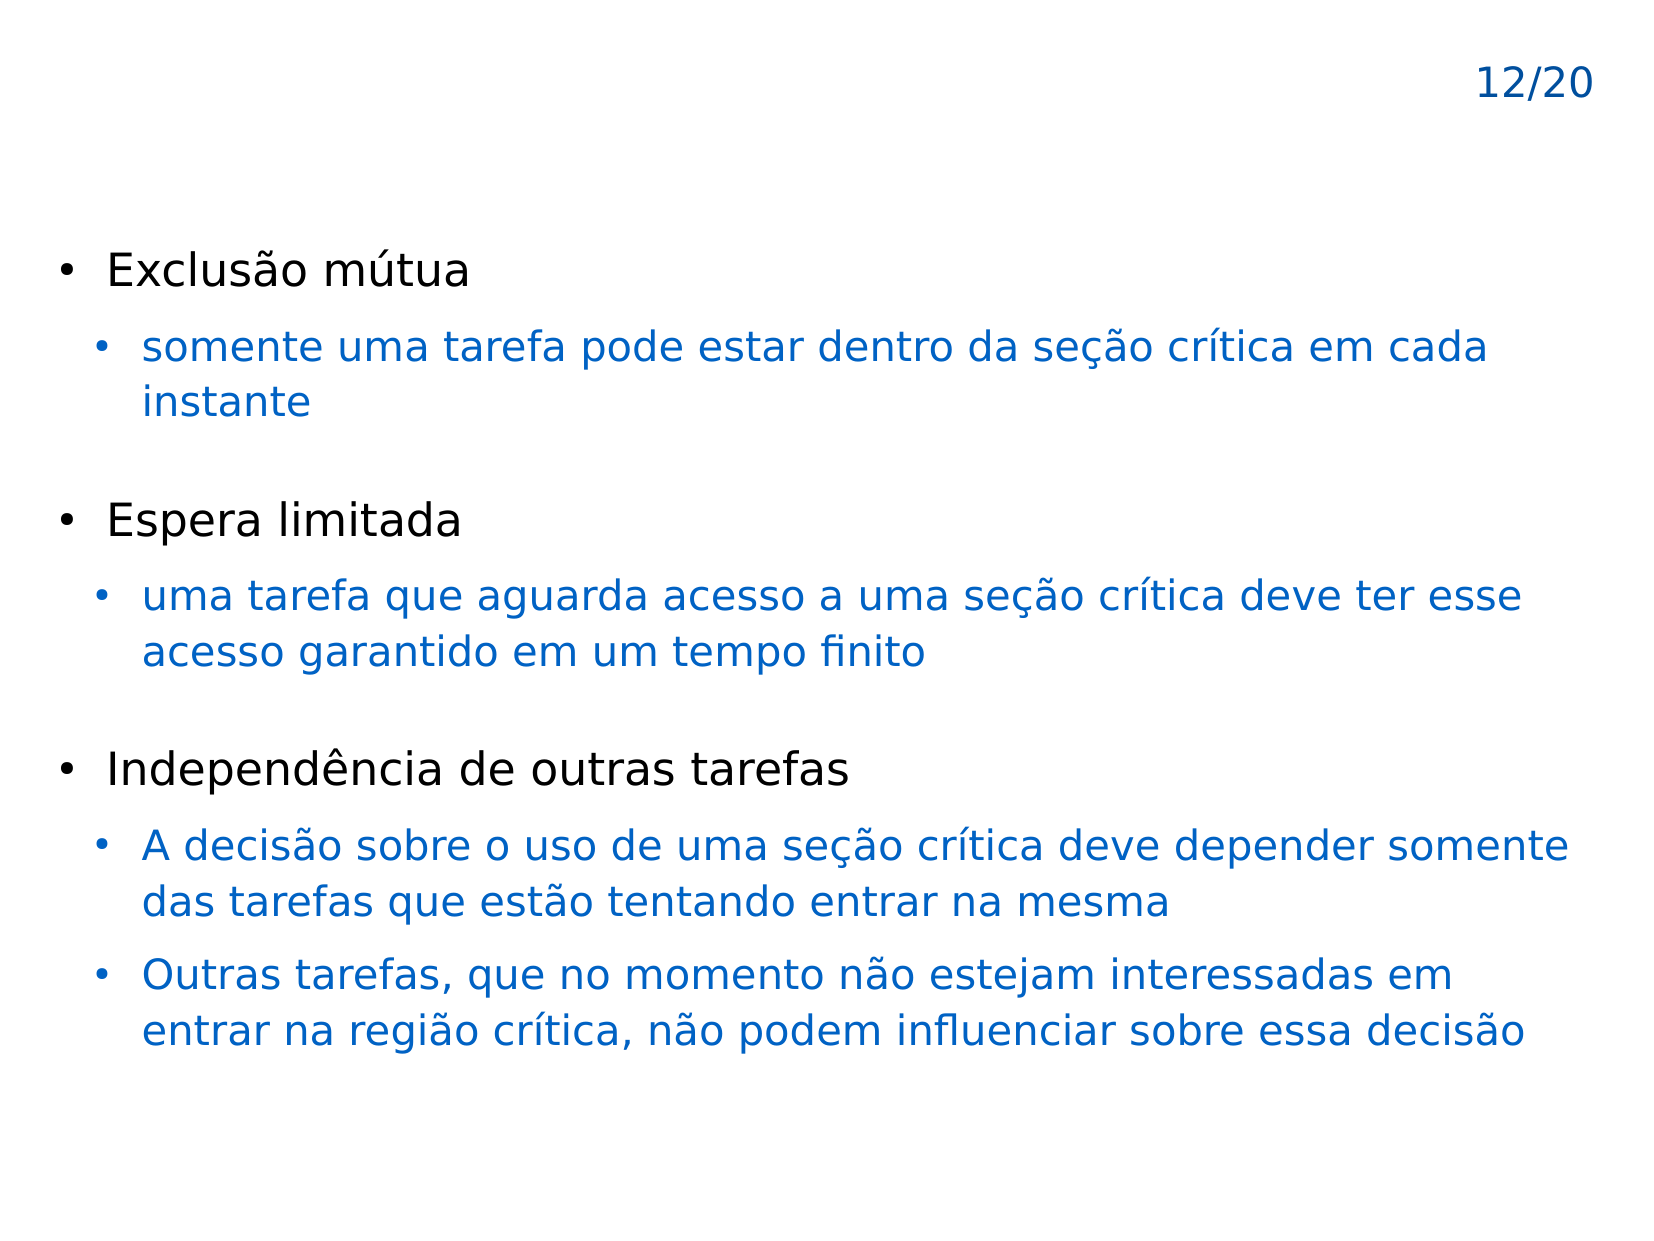

#
12
Exclusão mútua
somente uma tarefa pode estar dentro da seção crítica em cada instante
Espera limitada
uma tarefa que aguarda acesso a uma seção crítica deve ter esse acesso garantido em um tempo finito
Independência de outras tarefas
A decisão sobre o uso de uma seção crítica deve depender somente das tarefas que estão tentando entrar na mesma
Outras tarefas, que no momento não estejam interessadas em entrar na região crítica, não podem influenciar sobre essa decisão